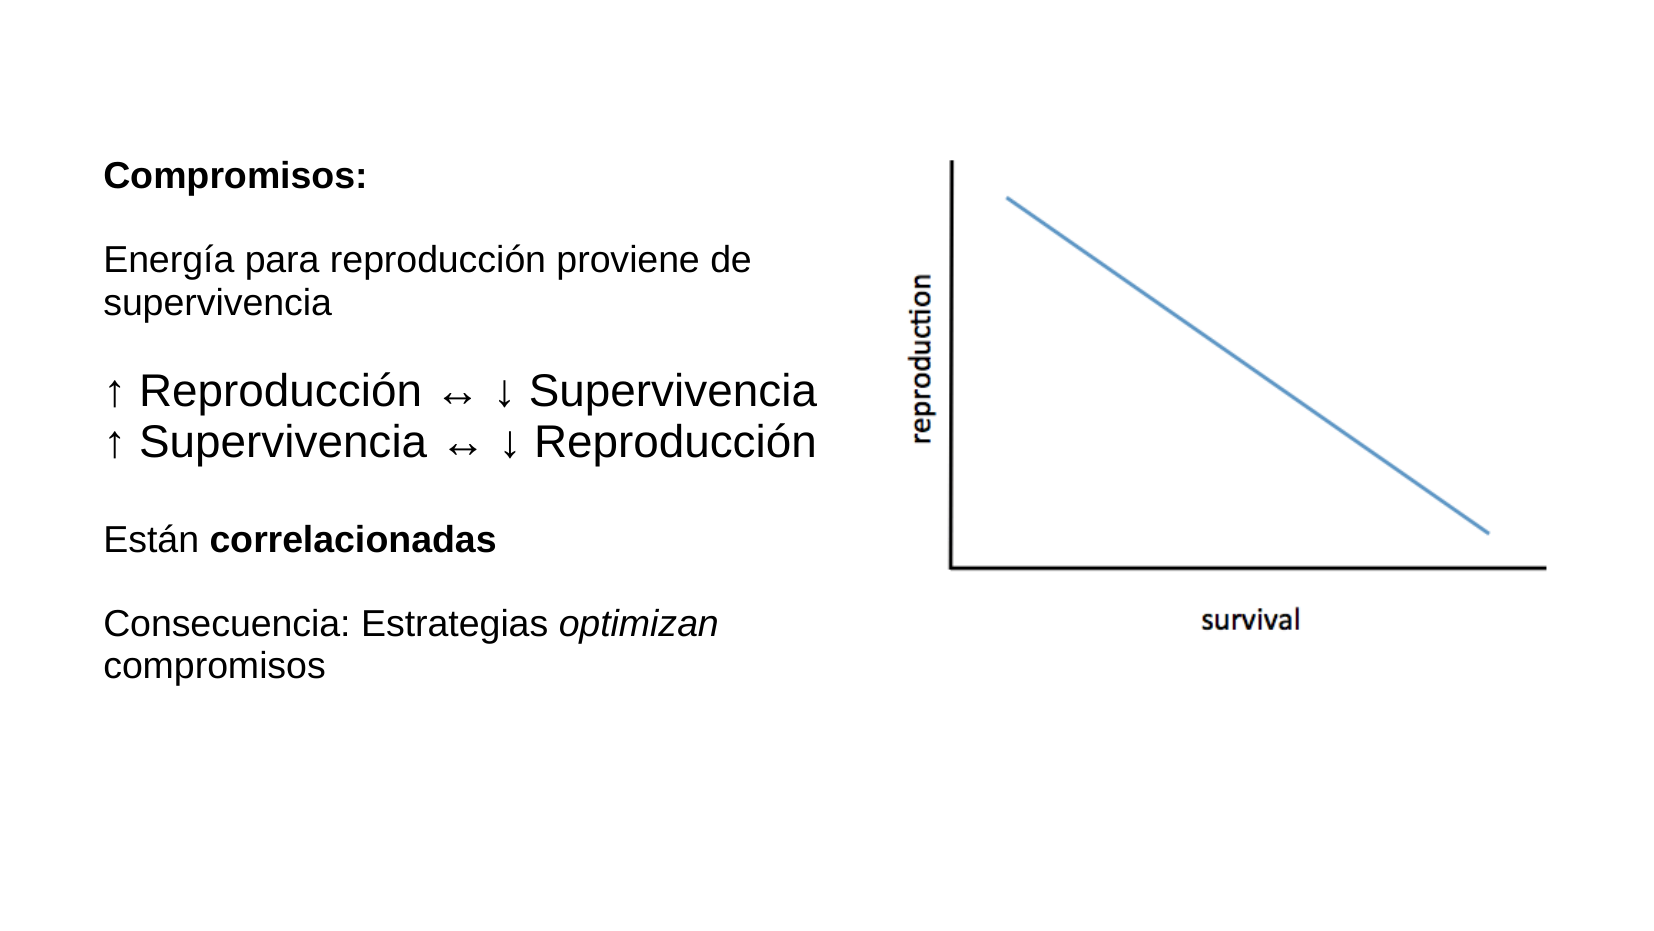

Compromisos:
Energía para reproducción proviene de supervivencia
↑ Reproducción ↔ ↓ Supervivencia
↑ Supervivencia ↔ ↓ Reproducción
Están correlacionadas
Consecuencia: Estrategias optimizan compromisos